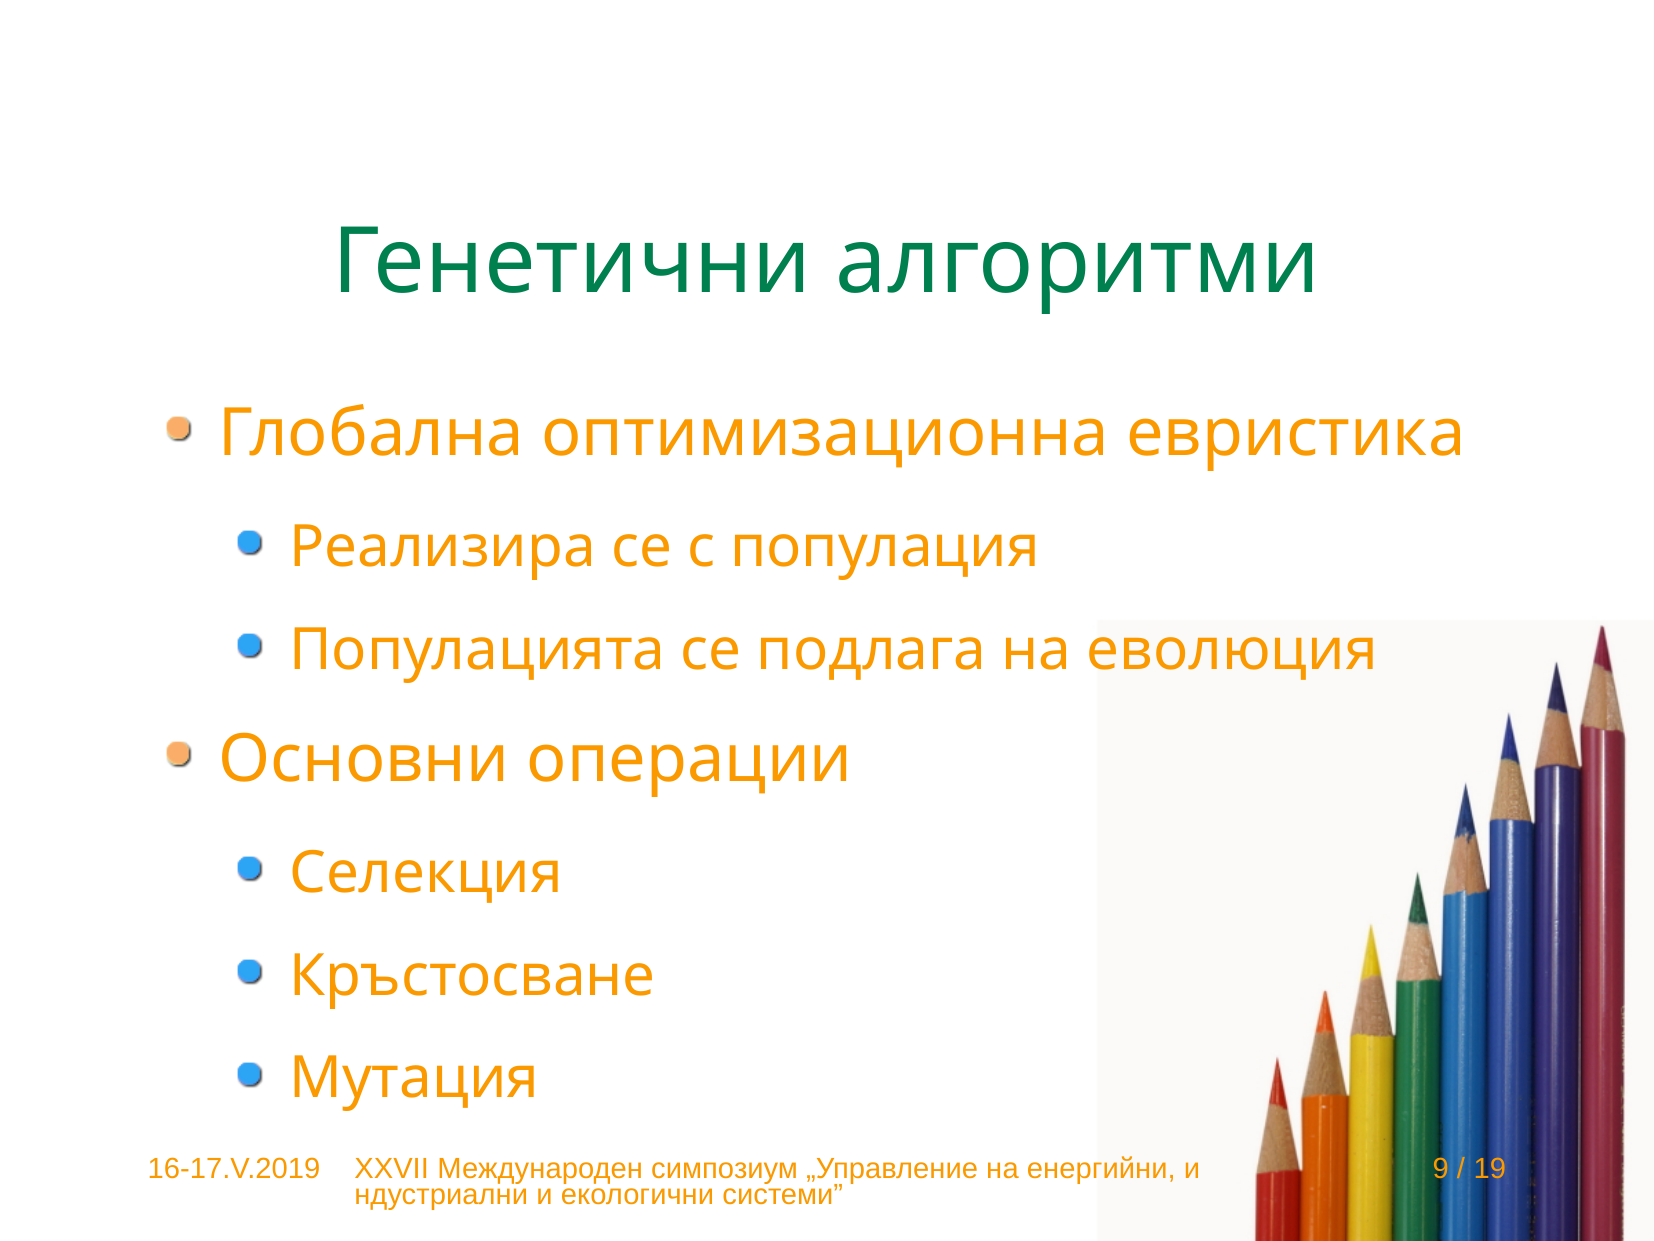

# Генетични алгоритми
Глобална оптимизационна евристика
Реализира се с популация
Популацията се подлага на еволюция
Основни операции
Селекция
Кръстосване
Мутация
16-17.V.2019
XXVII Международен симпозиум „Управление на енергийни, индустриални и екологични системи”
9